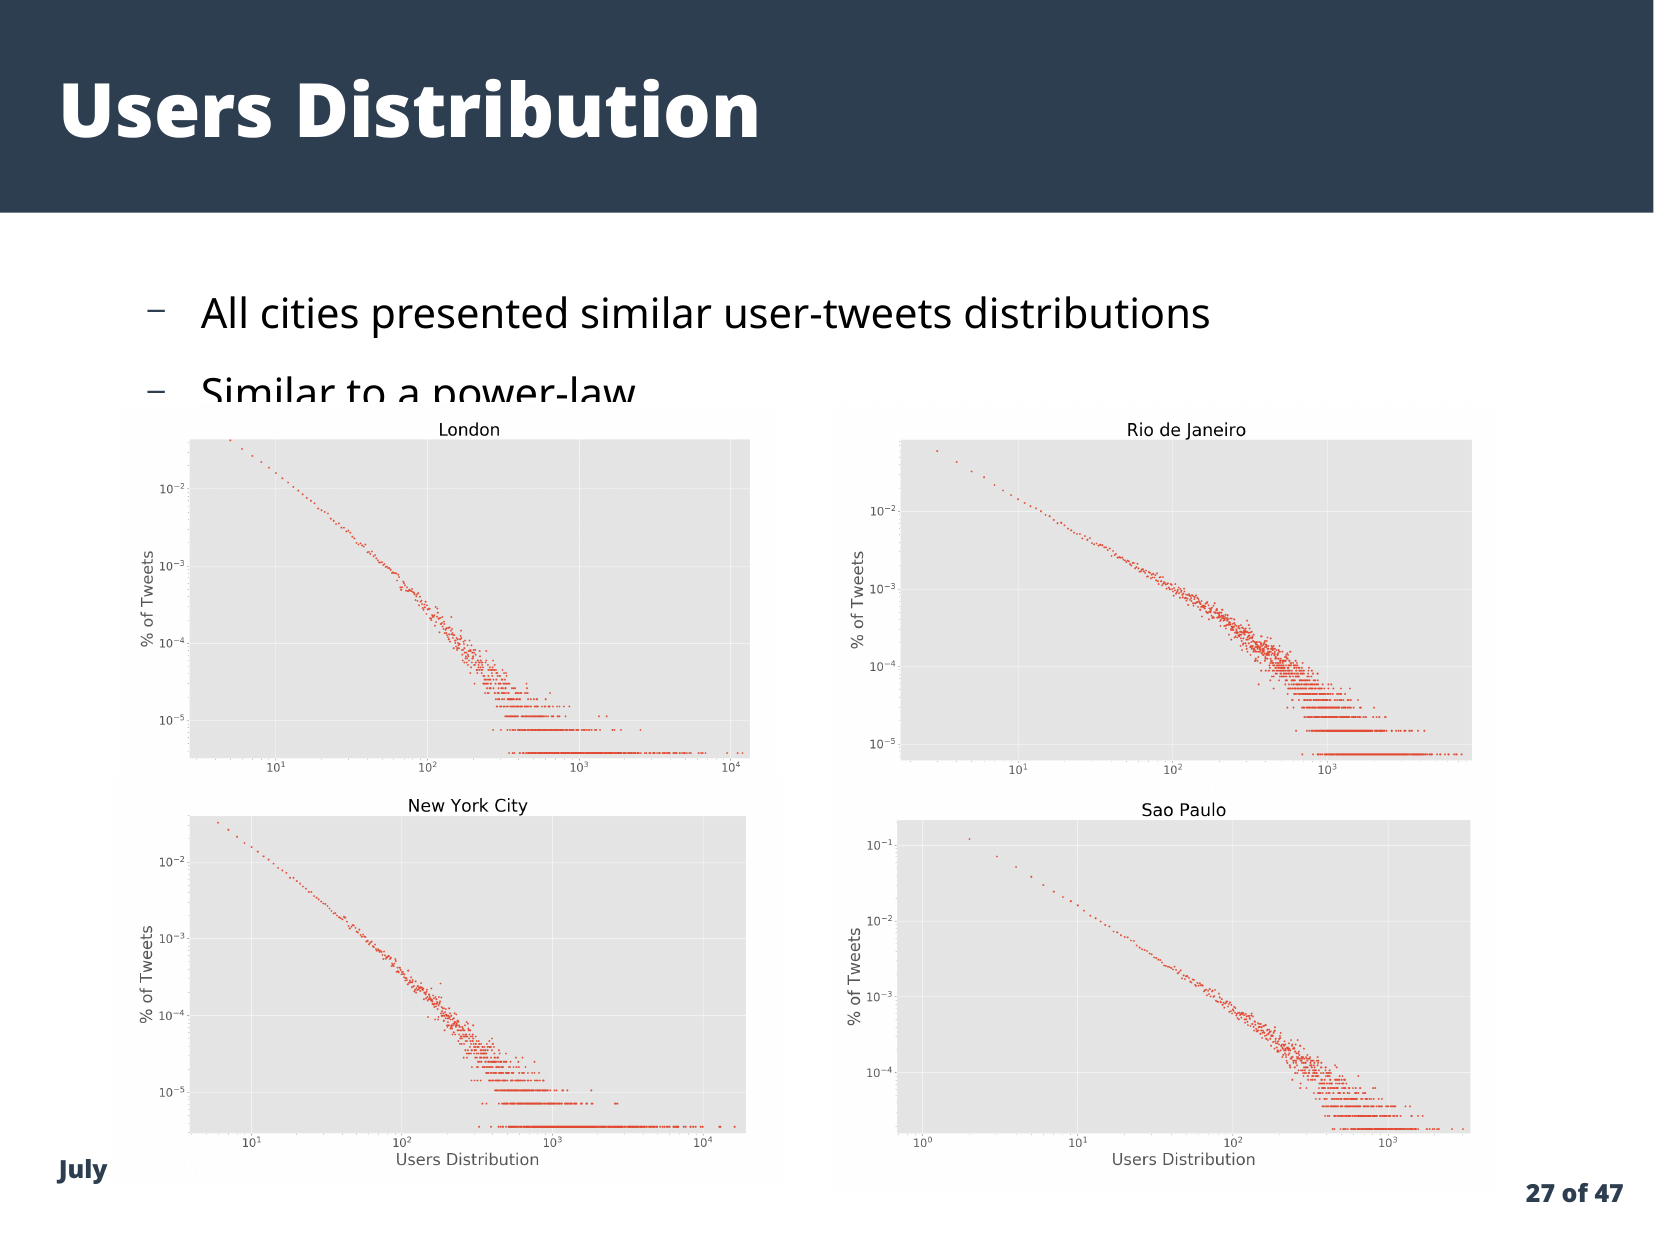

# Users Distribution
All cities presented similar user-tweets distributions
Similar to a power-law
July 14, 2017
27